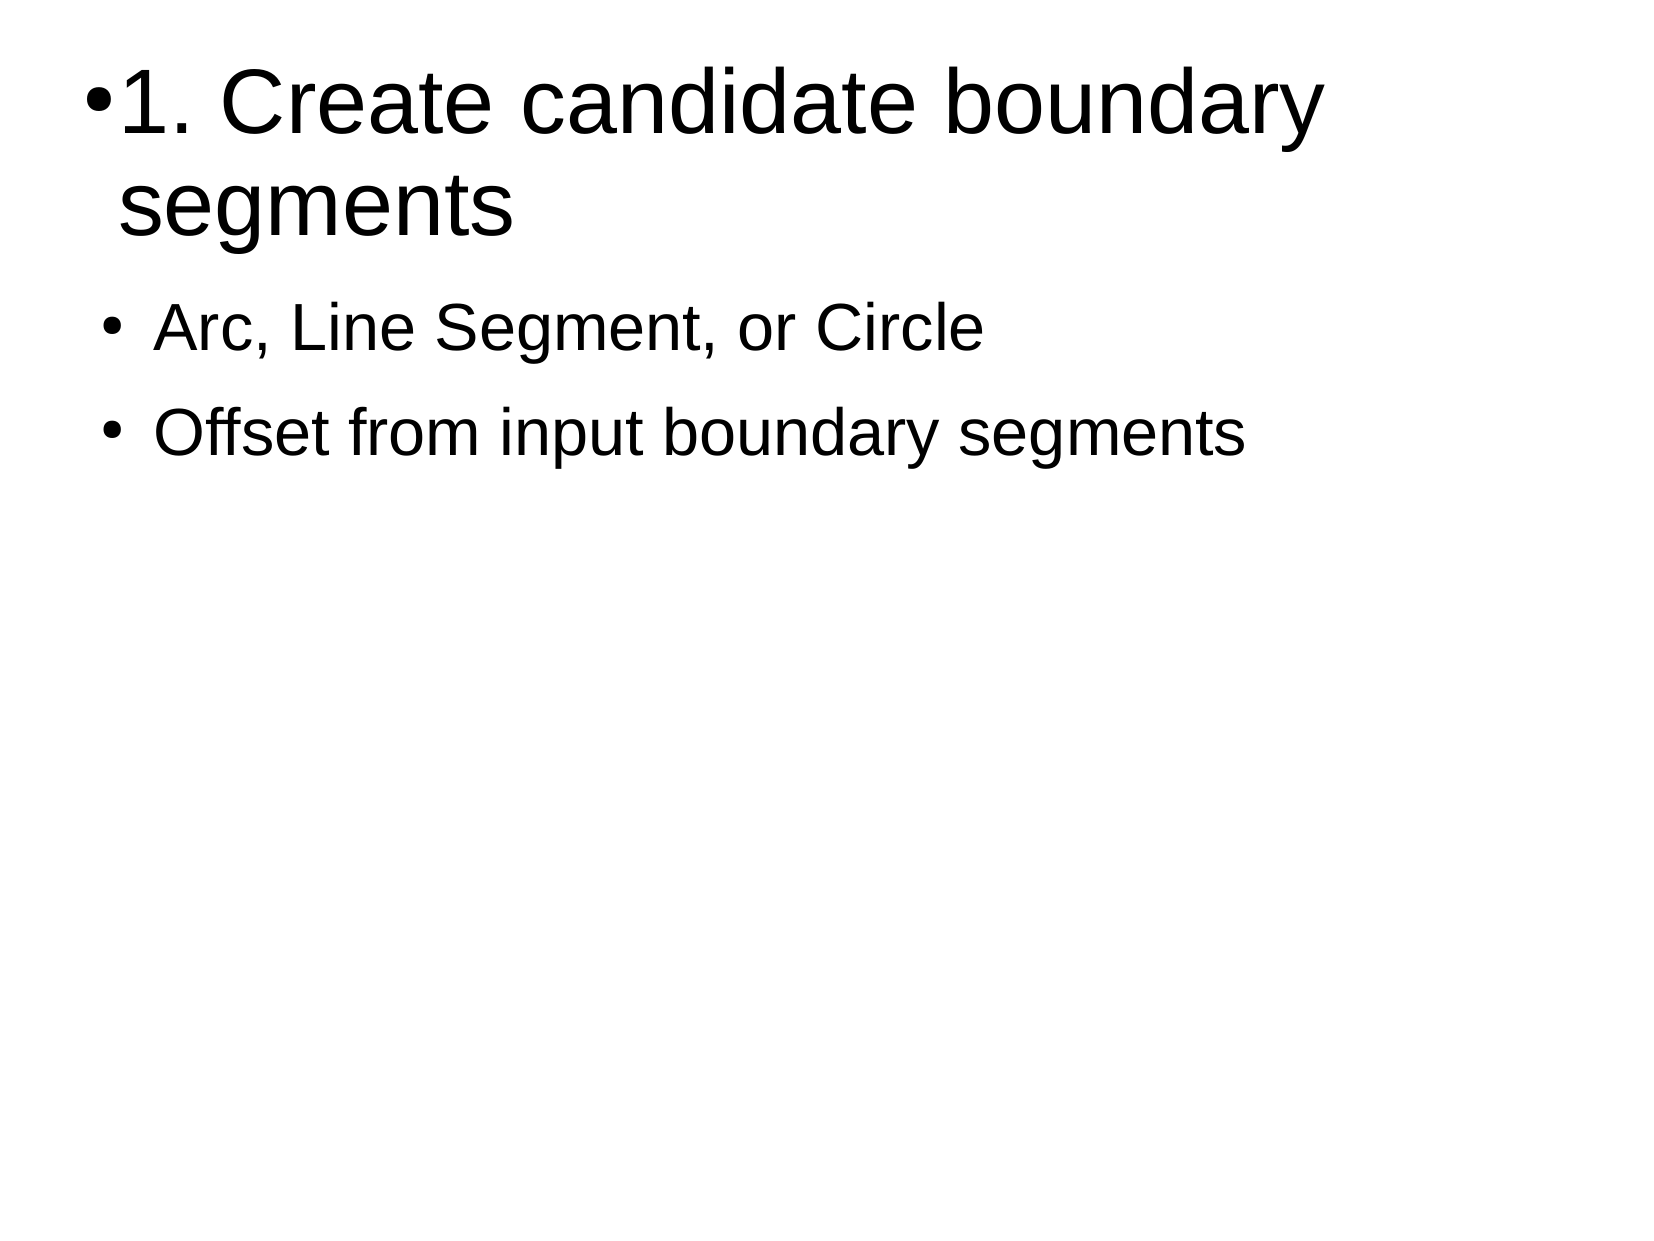

# 1. Create candidate boundary segments
Arc, Line Segment, or Circle
Offset from input boundary segments